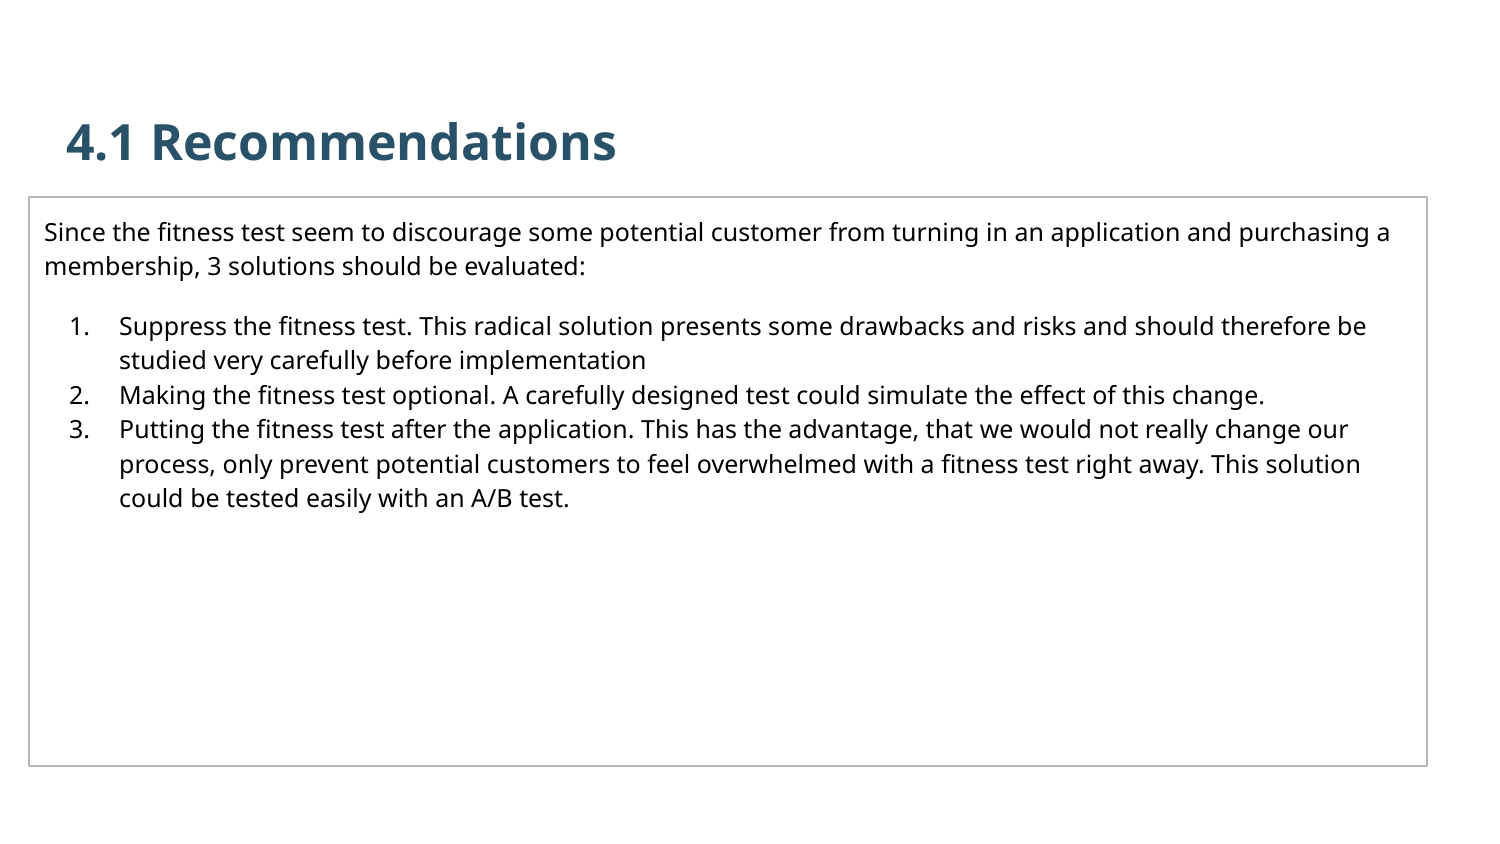

4.1 Recommendations
Since the fitness test seem to discourage some potential customer from turning in an application and purchasing a membership, 3 solutions should be evaluated:
Suppress the fitness test. This radical solution presents some drawbacks and risks and should therefore be studied very carefully before implementation
Making the fitness test optional. A carefully designed test could simulate the effect of this change.
Putting the fitness test after the application. This has the advantage, that we would not really change our process, only prevent potential customers to feel overwhelmed with a fitness test right away. This solution could be tested easily with an A/B test.